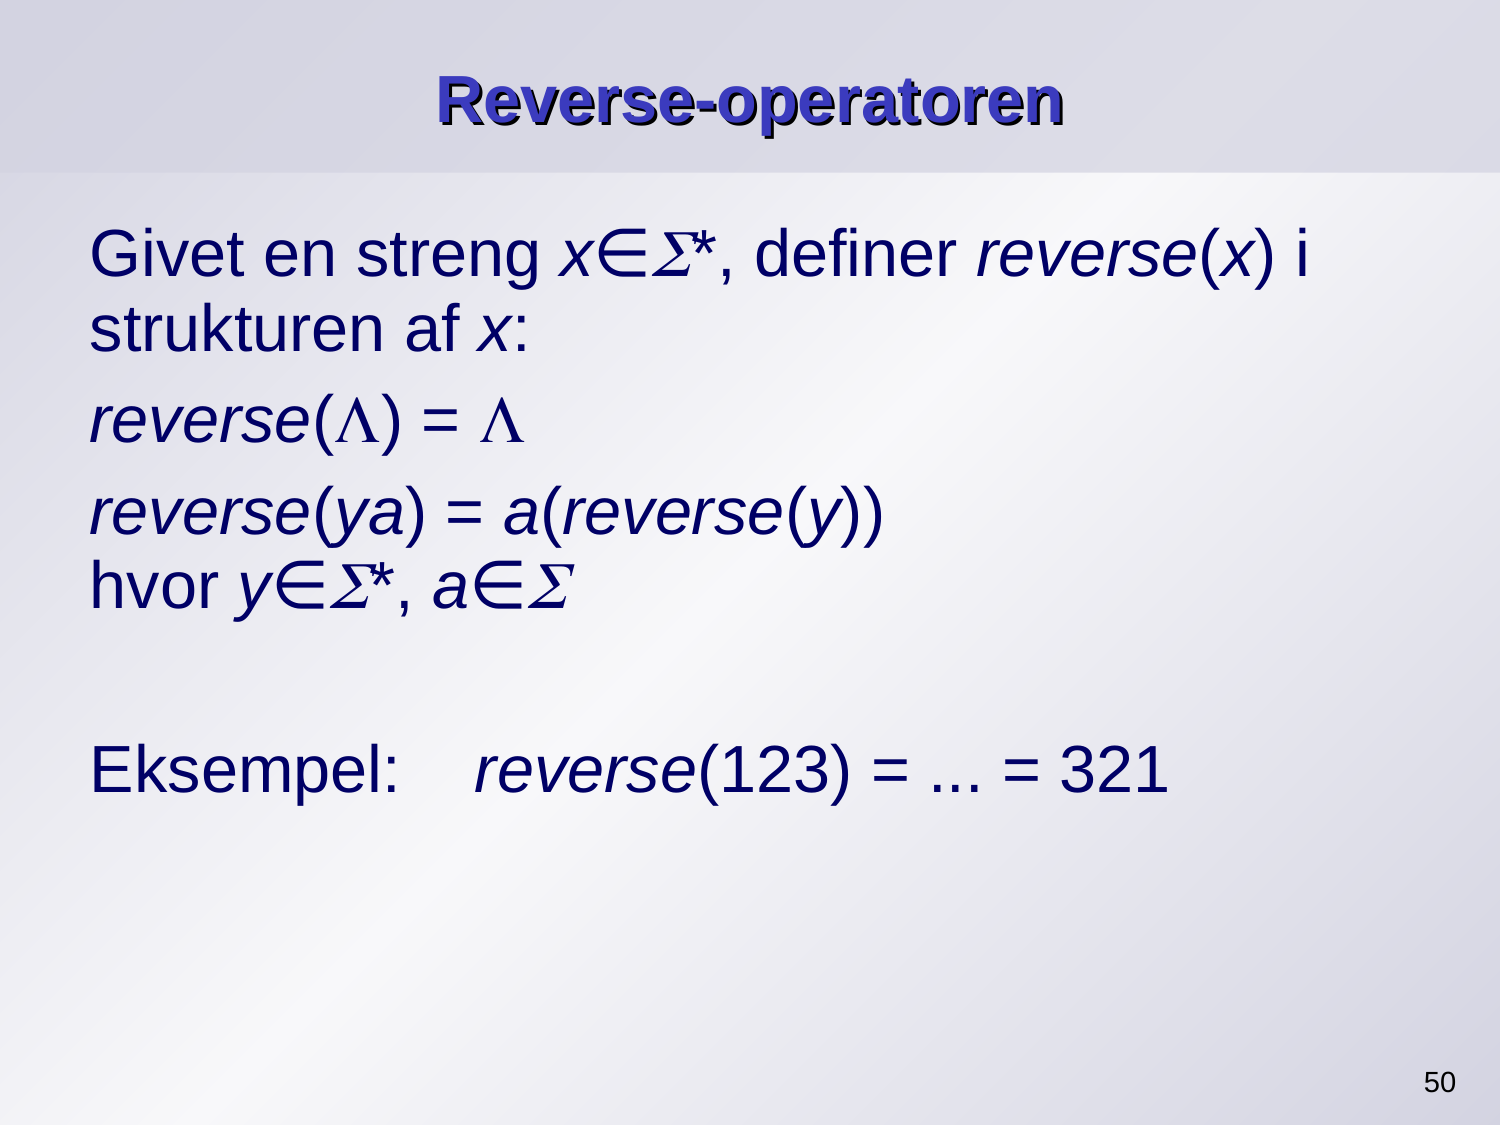

# Reverse-operatoren
Givet en streng x∈Σ*, definer reverse(x) i strukturen af x:
reverse(Λ) = Λ
reverse(ya) = a(reverse(y))
hvor y∈Σ*, a∈Σ
Eksempel: reverse(123) = ... = 321
50